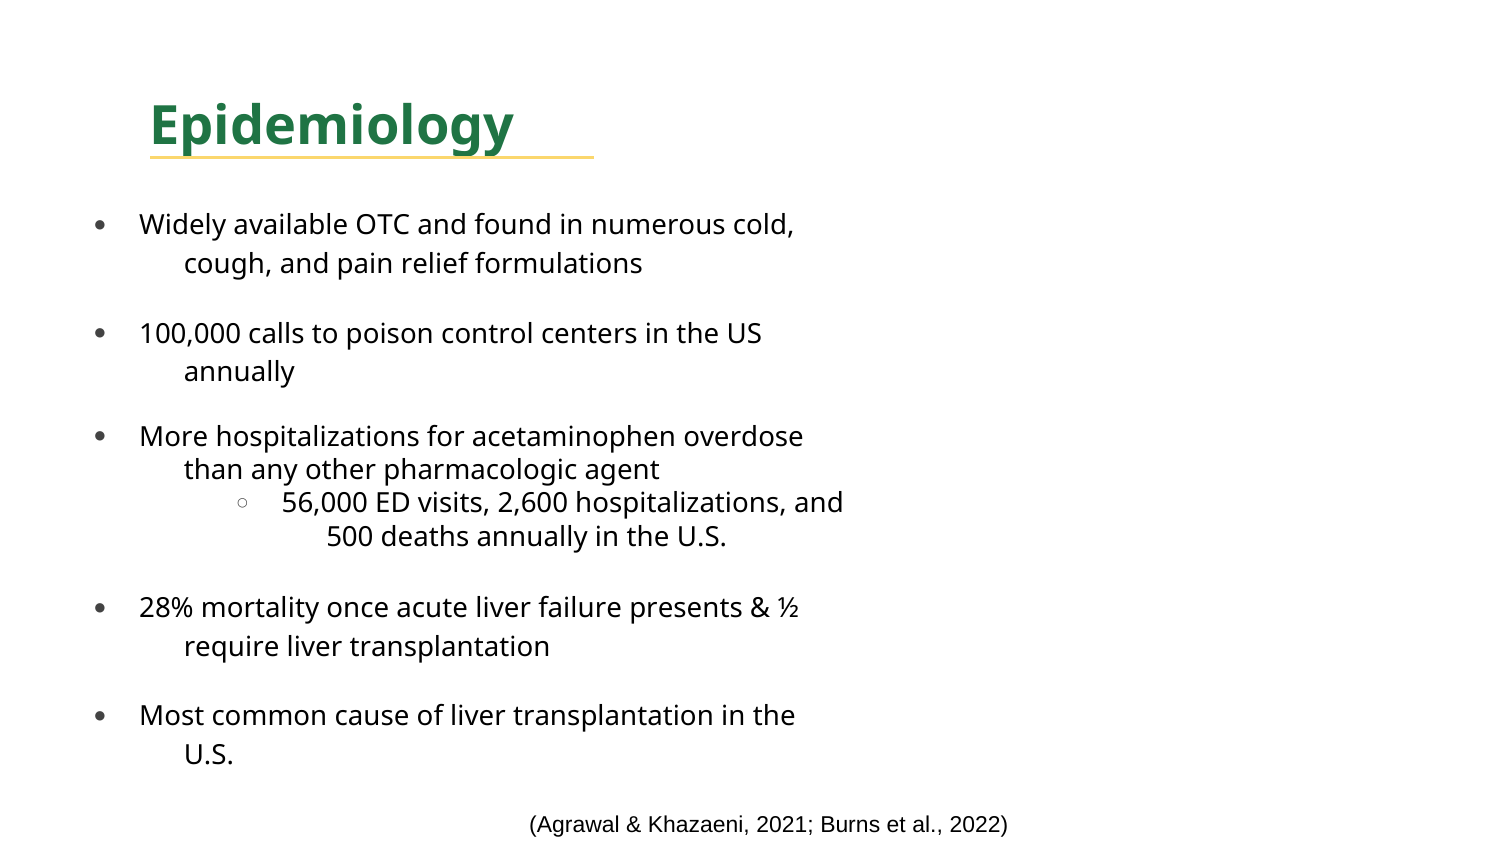

Epidemiology
# Widely available OTC and found in numerous cold, cough, and pain relief formulations
100,000 calls to poison control centers in the US annually
More hospitalizations for acetaminophen overdose than any other pharmacologic agent
56,000 ED visits, 2,600 hospitalizations, and 500 deaths annually in the U.S.
28% mortality once acute liver failure presents & ½ require liver transplantation
Most common cause of liver transplantation in the U.S.
(Agrawal & Khazaeni, 2021; Burns et al., 2022)